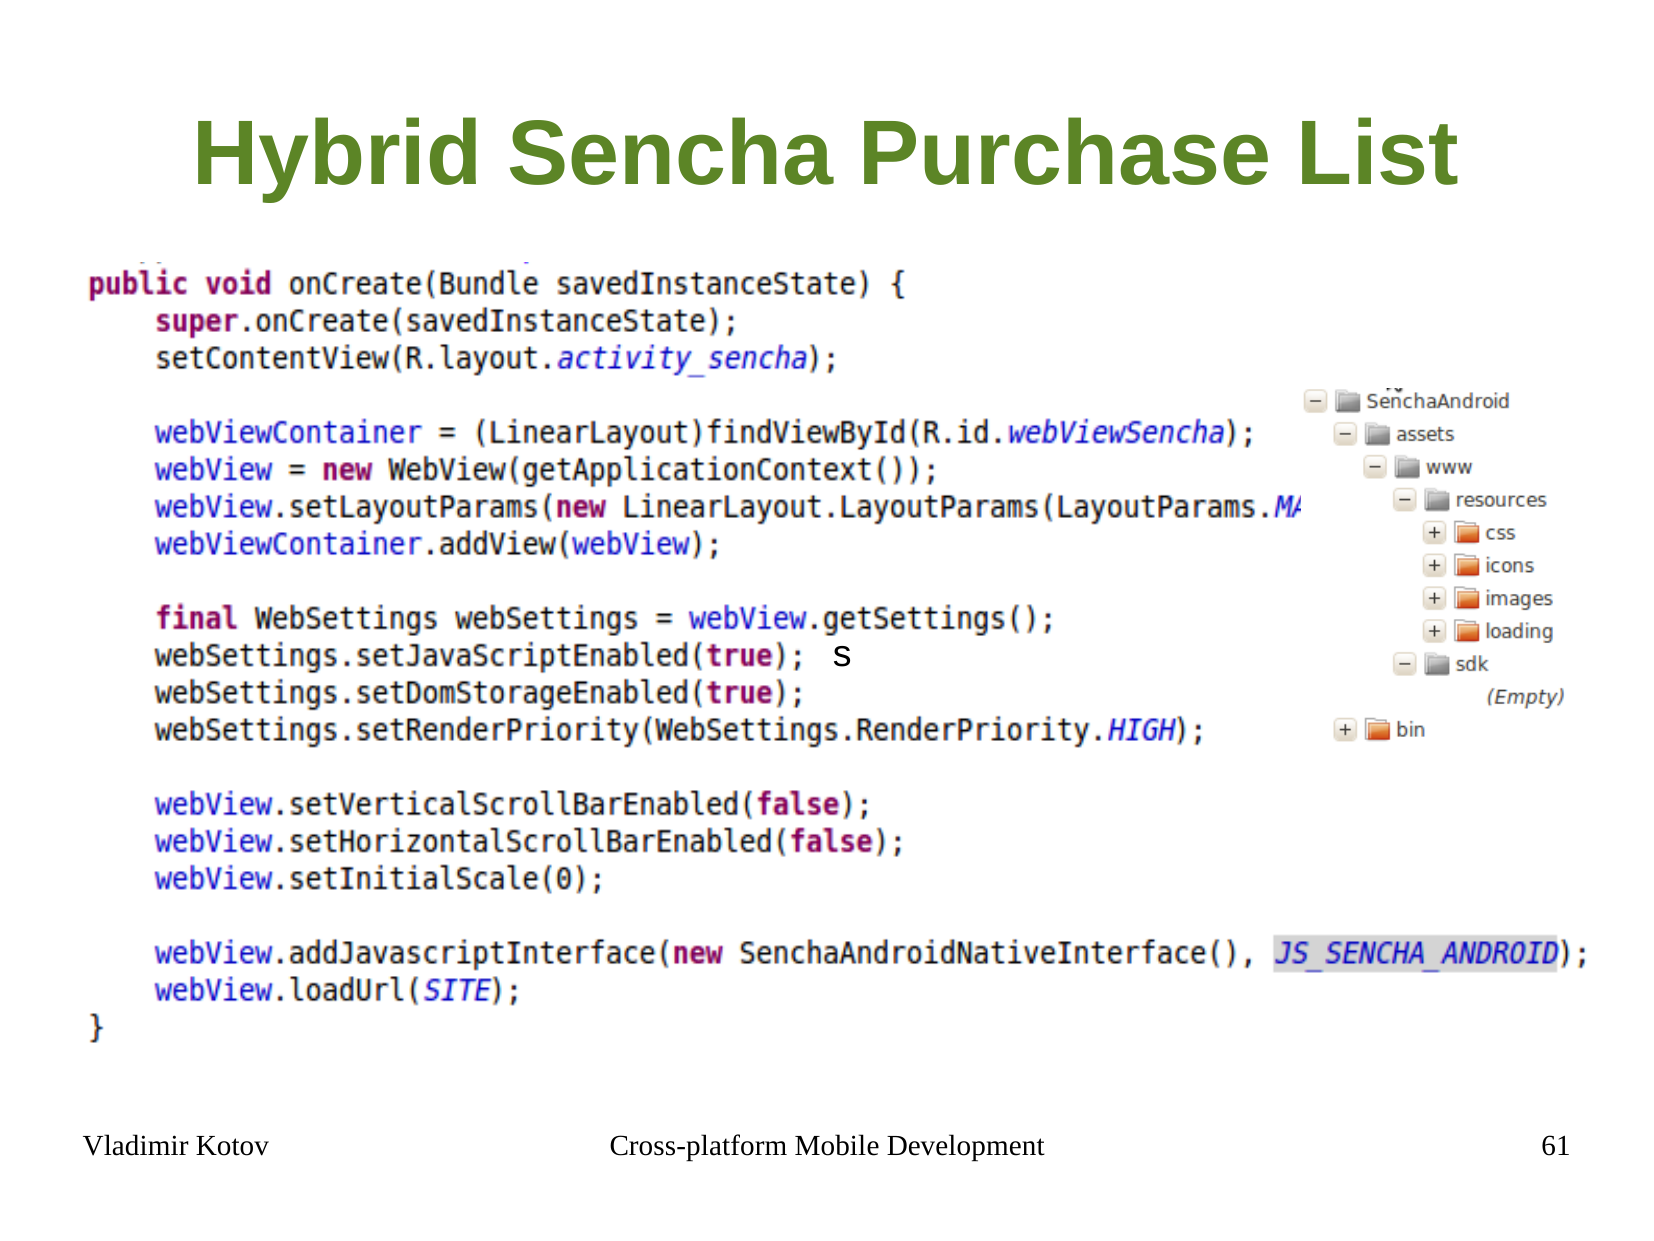

# Hybrid Sencha Purchase List
s
Vladimir Kotov
Cross-platform Mobile Development
61